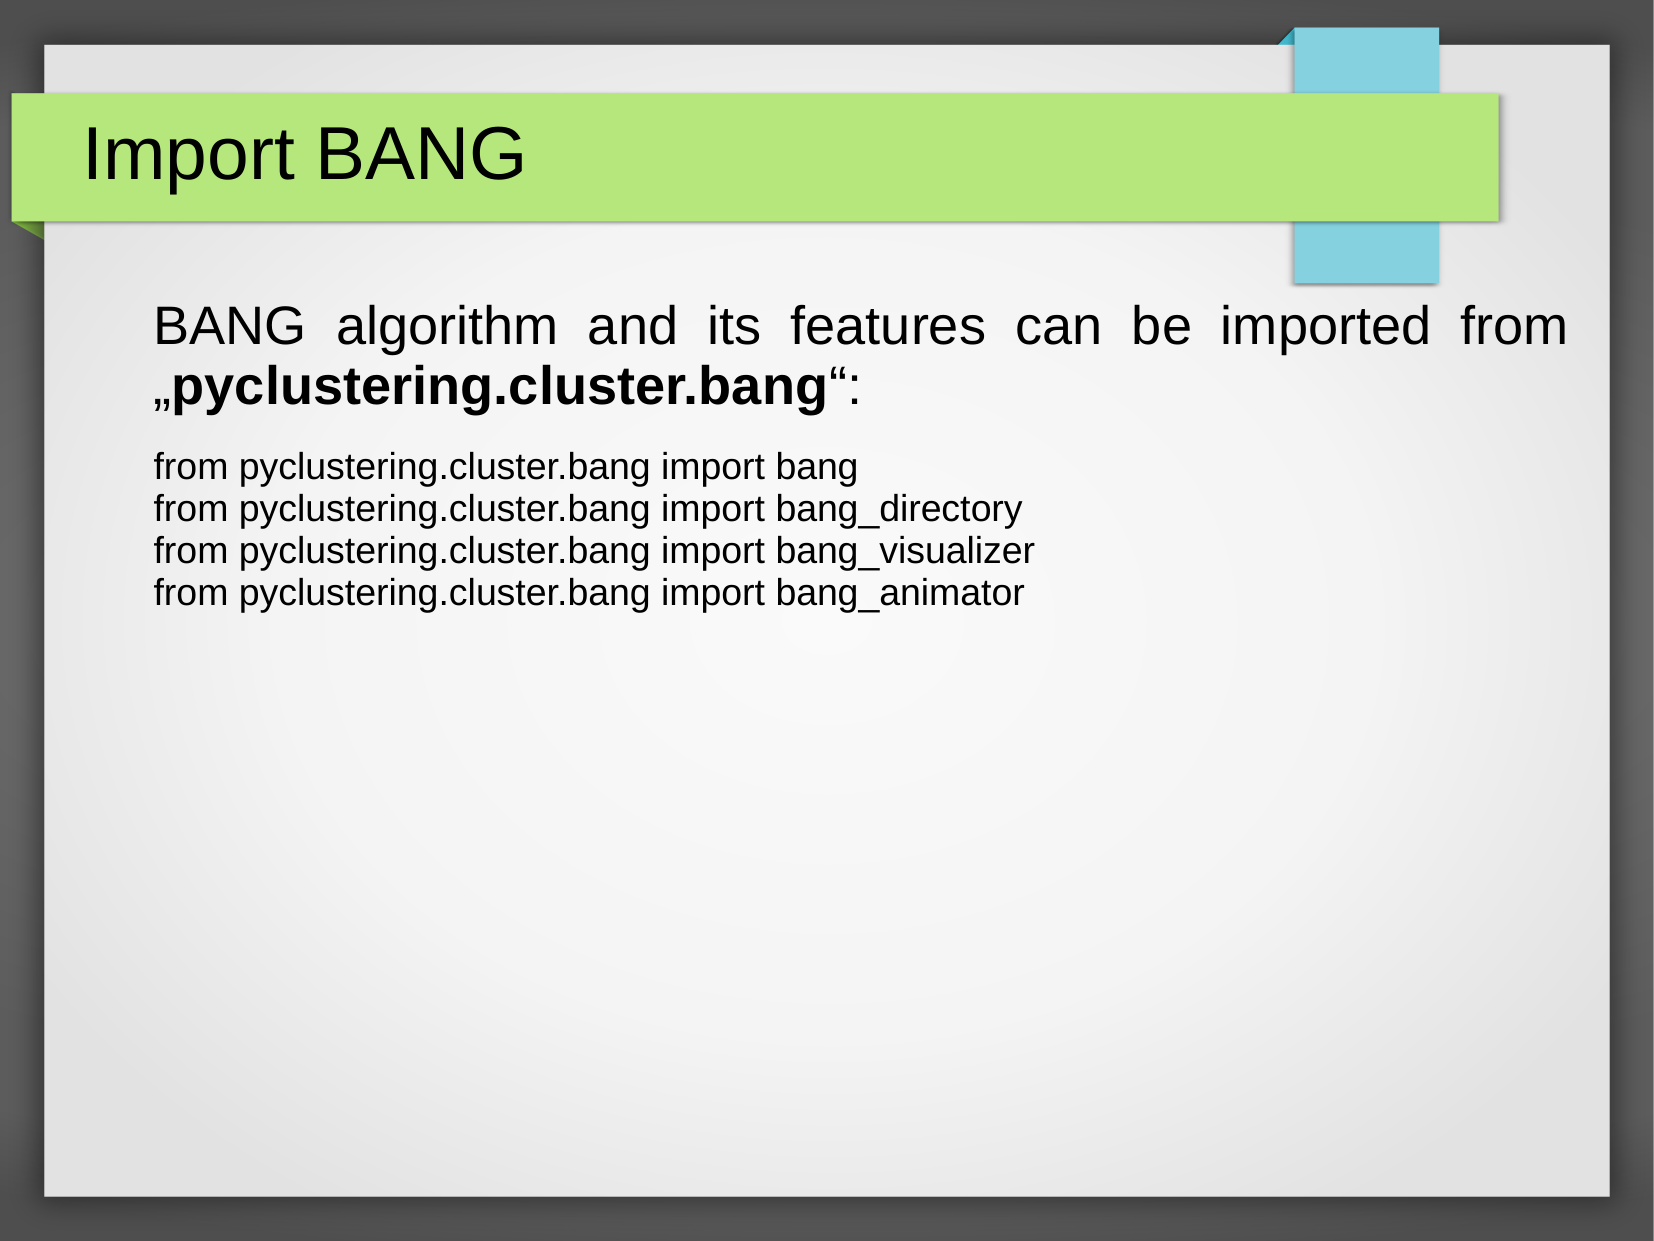

# Import BANG
BANG algorithm and its features can be imported from „pyclustering.cluster.bang“:
from pyclustering.cluster.bang import bang
from pyclustering.cluster.bang import bang_directory
from pyclustering.cluster.bang import bang_visualizer
from pyclustering.cluster.bang import bang_animator